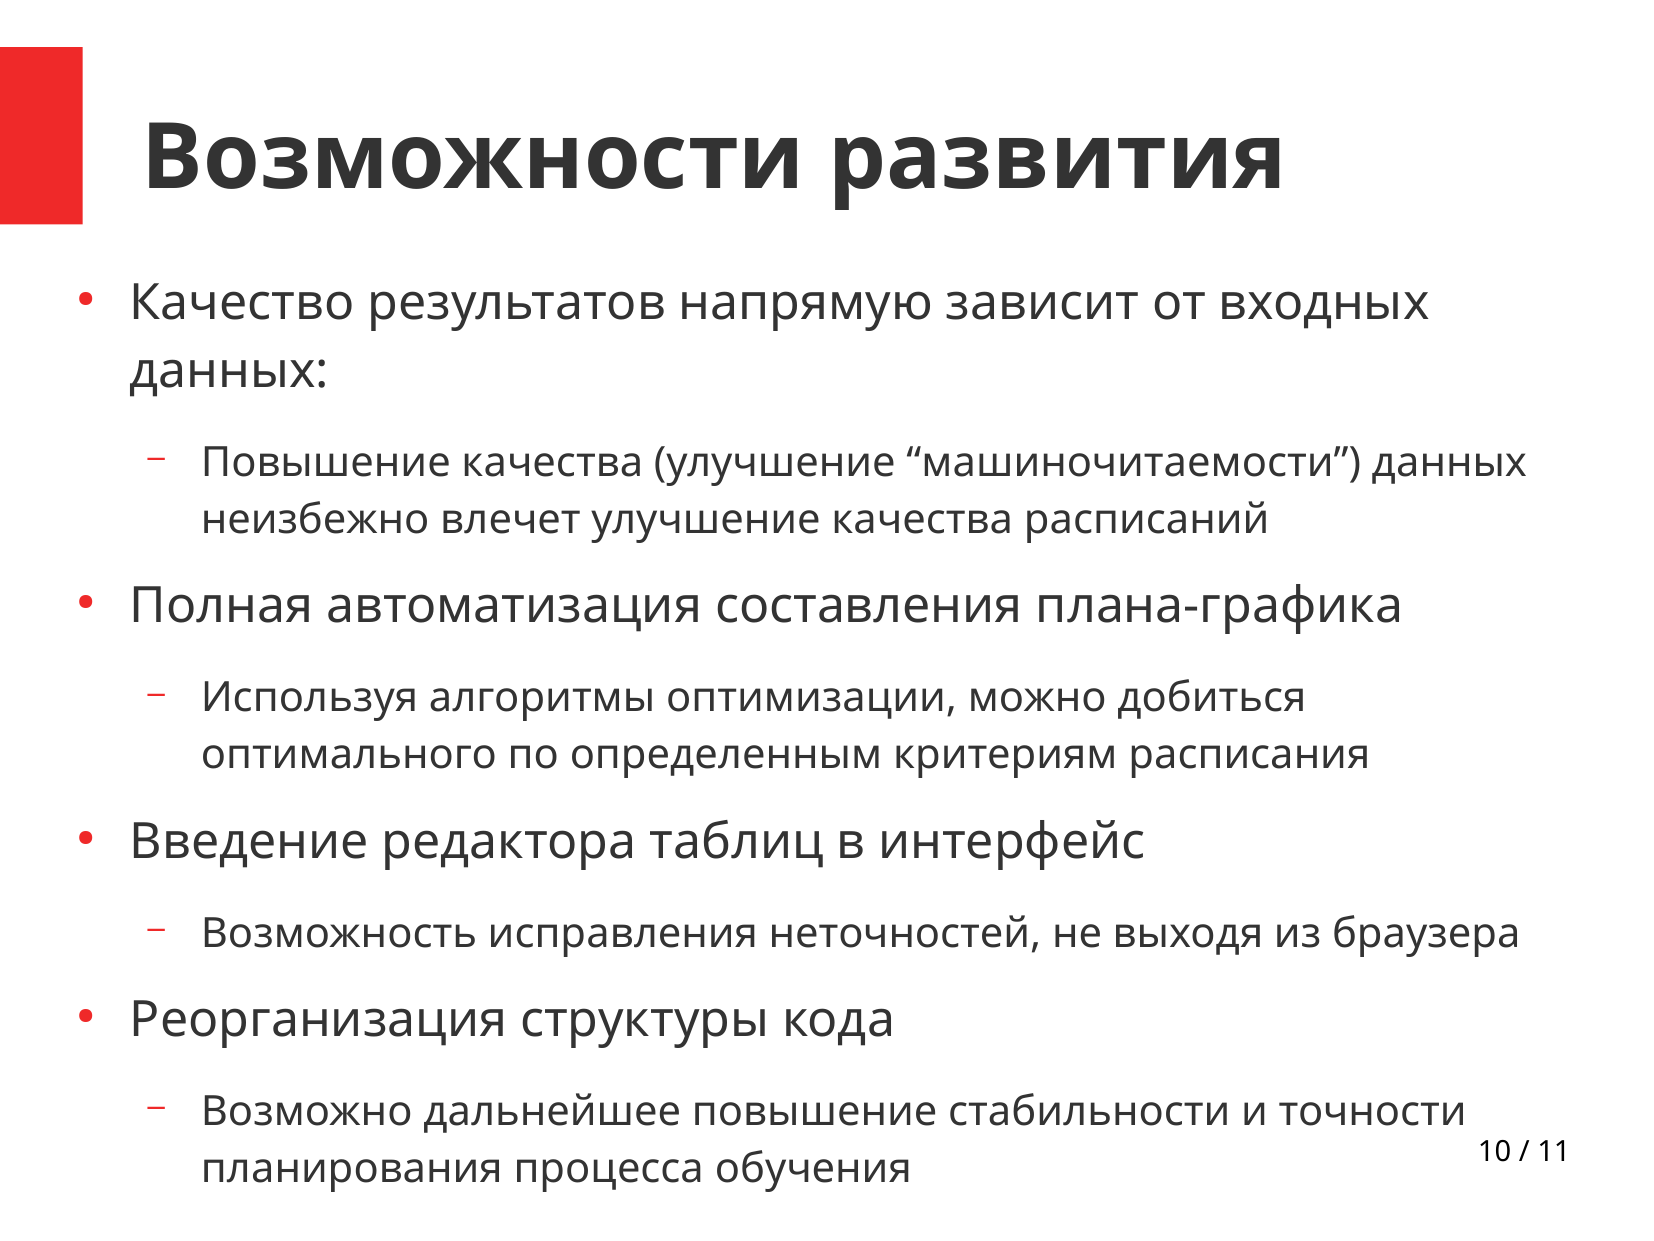

# Возможности развития
Качество результатов напрямую зависит от входных данных:
Повышение качества (улучшение “машиночитаемости”) данных неизбежно влечет улучшение качества расписаний
Полная автоматизация составления плана-графика
Используя алгоритмы оптимизации, можно добиться оптимального по определенным критериям расписания
Введение редактора таблиц в интерфейс
Возможность исправления неточностей, не выходя из браузера
Реорганизация структуры кода
Возможно дальнейшее повышение стабильности и точности планирования процесса обучения
10